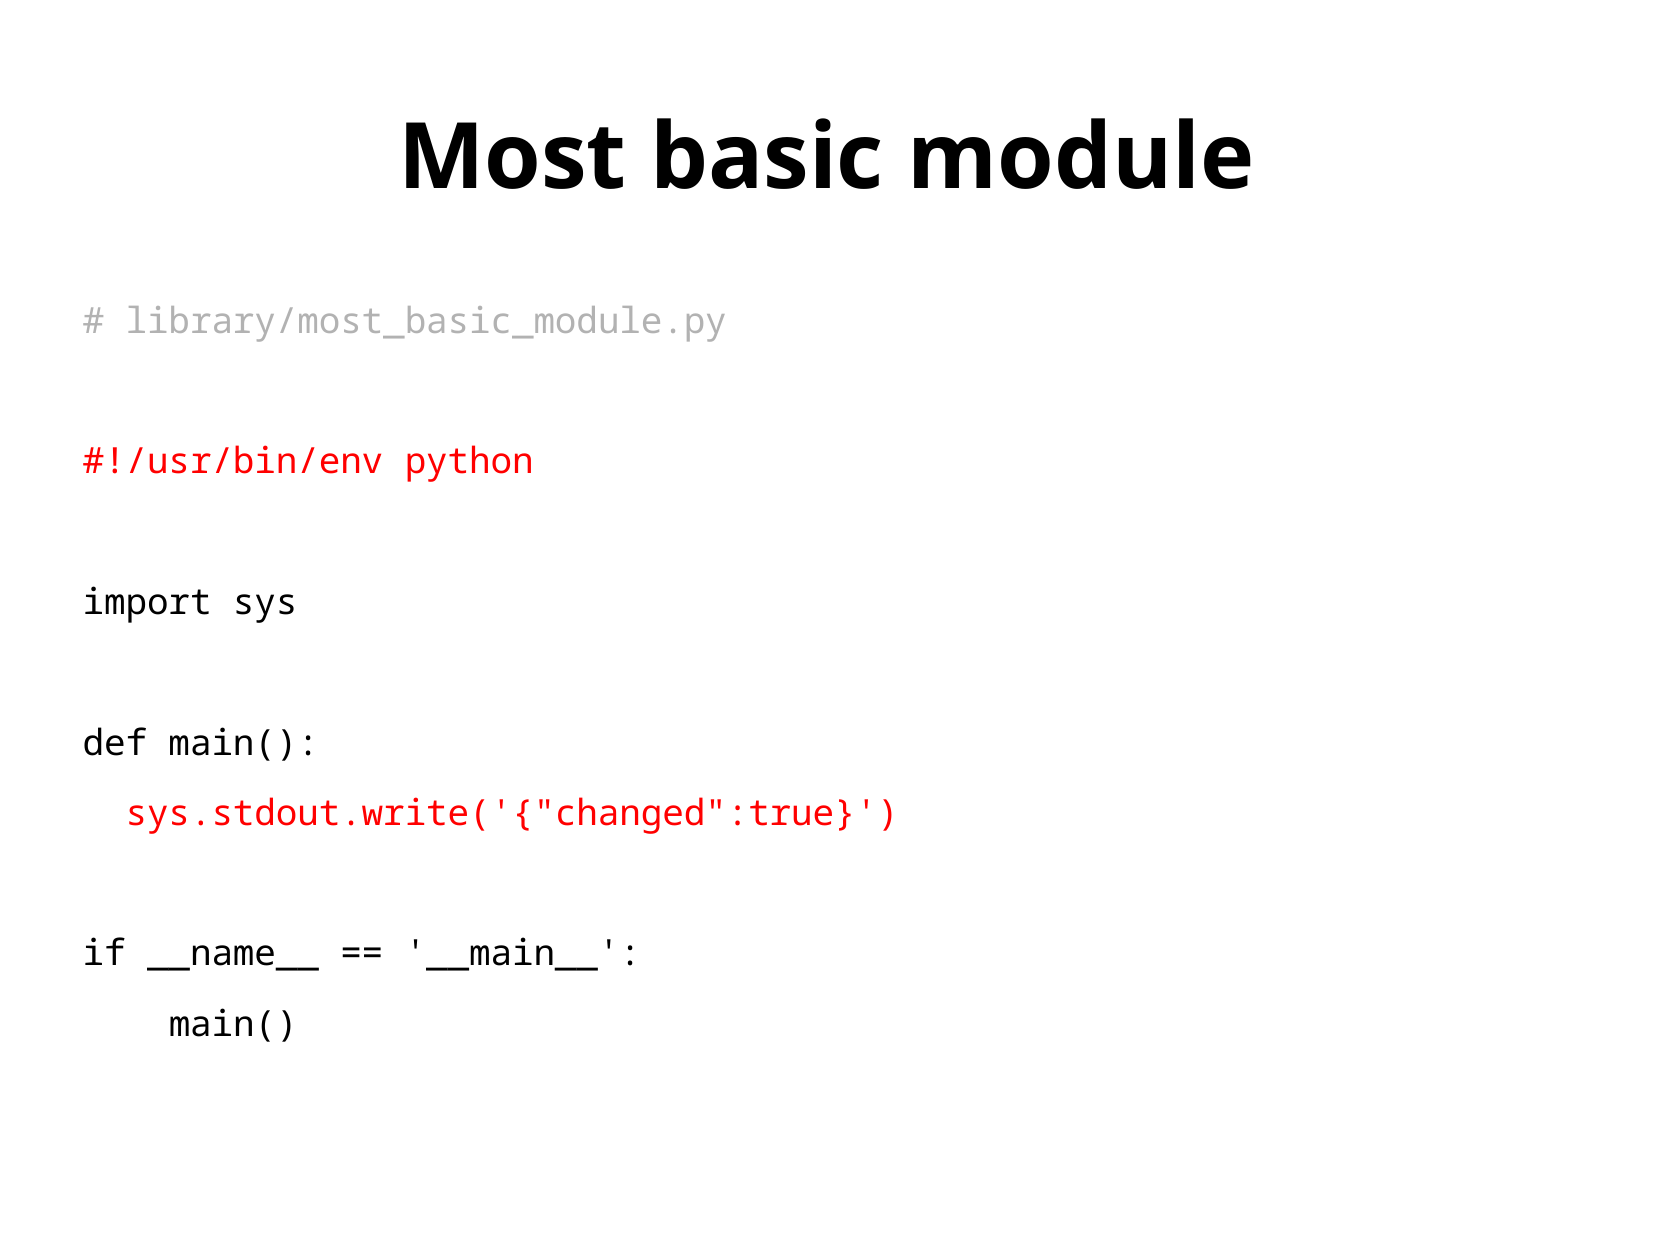

# Most basic module
# library/most_basic_module.py
#!/usr/bin/env python
import sys
def main():
 sys.stdout.write('{"changed":true}')
if __name__ == '__main__':
 main()